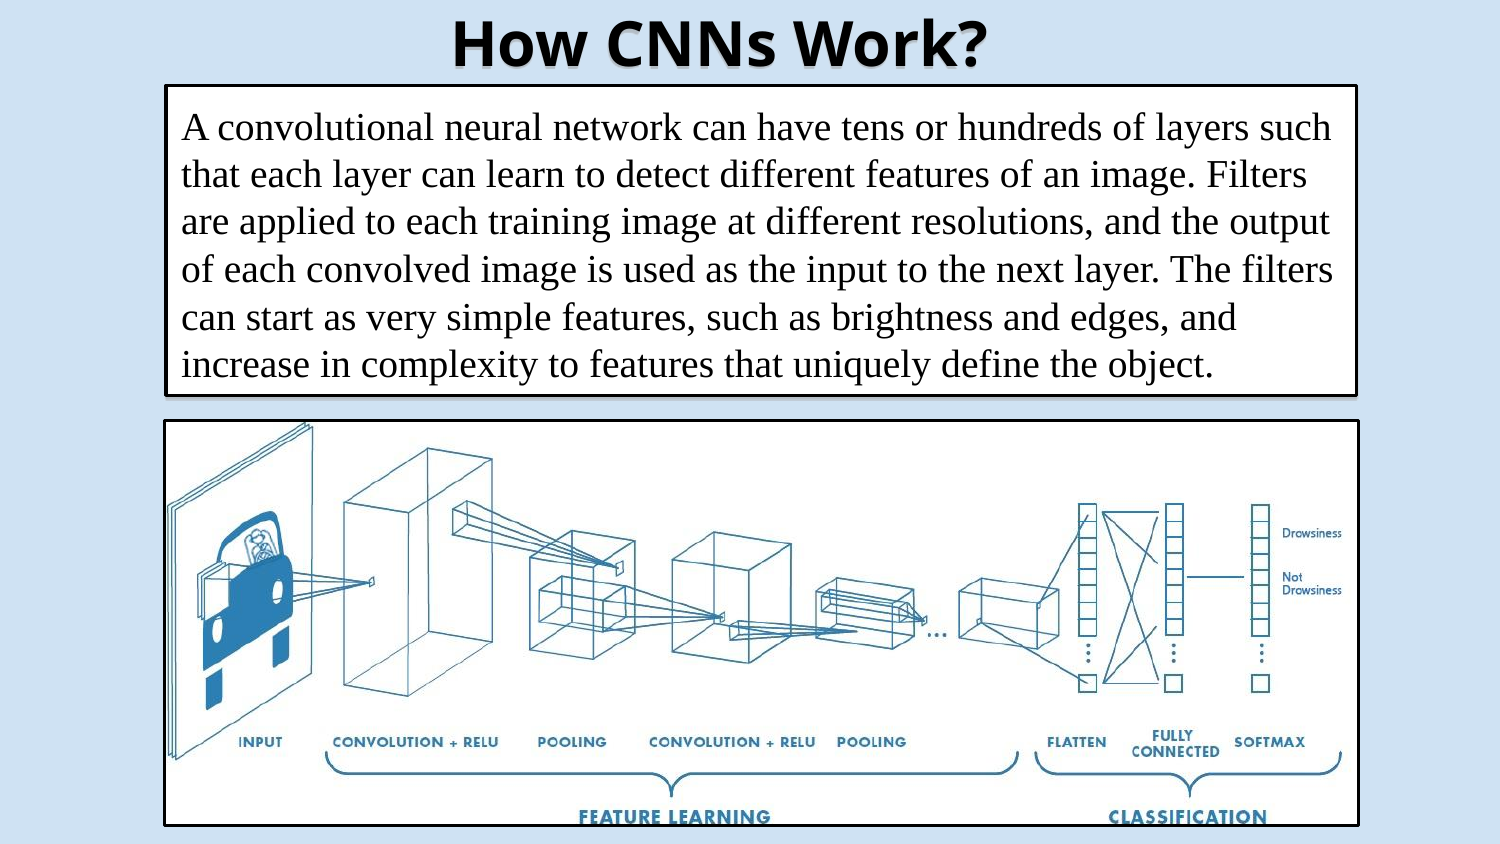

How CNNs Work?
A convolutional neural network can have tens or hundreds of layers such that each layer can learn to detect different features of an image. Filters are applied to each training image at different resolutions, and the output of each convolved image is used as the input to the next layer. The filters can start as very simple features, such as brightness and edges, and increase in complexity to features that uniquely define the object.